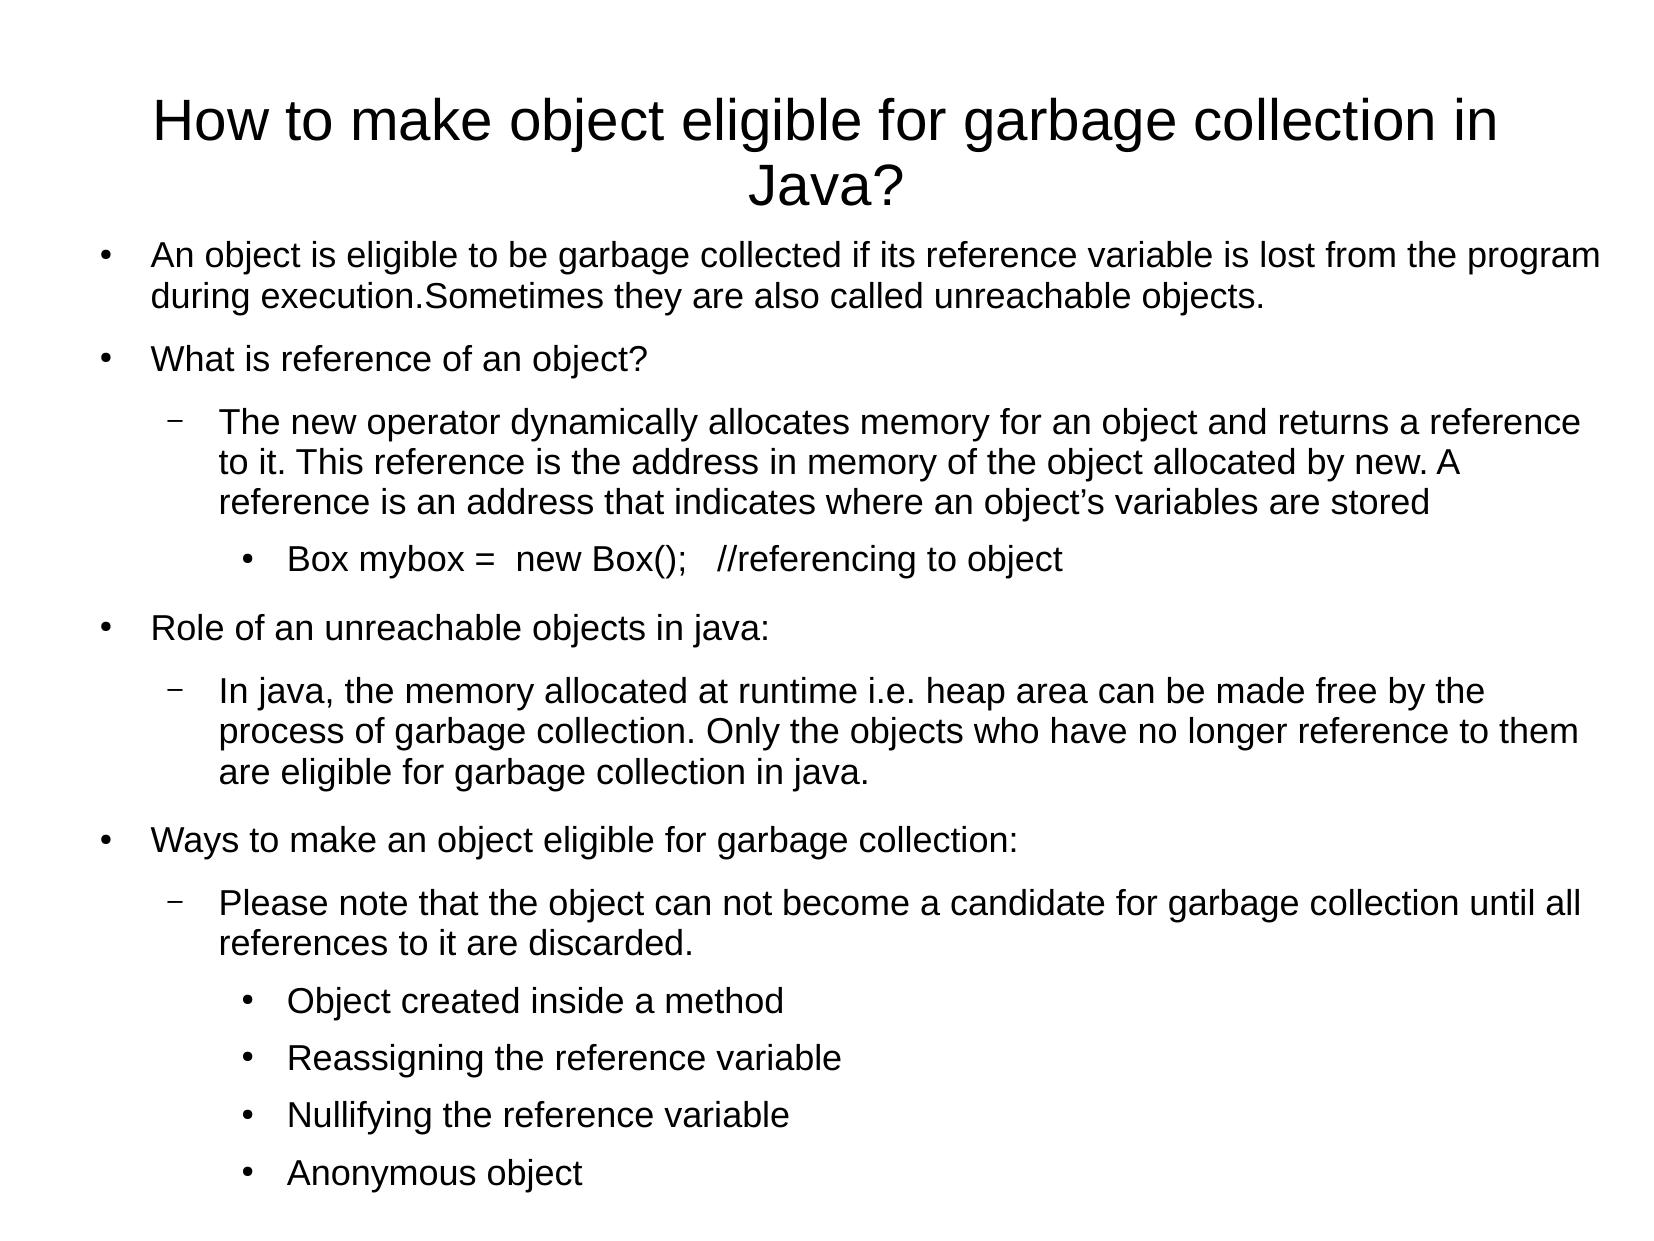

# How to make object eligible for garbage collection in Java?
An object is eligible to be garbage collected if its reference variable is lost from the program during execution.Sometimes they are also called unreachable objects.
What is reference of an object?
The new operator dynamically allocates memory for an object and returns a reference to it. This reference is the address in memory of the object allocated by new. A reference is an address that indicates where an object’s variables are stored
Box mybox = new Box(); //referencing to object
Role of an unreachable objects in java:
In java, the memory allocated at runtime i.e. heap area can be made free by the process of garbage collection. Only the objects who have no longer reference to them are eligible for garbage collection in java.
Ways to make an object eligible for garbage collection:
Please note that the object can not become a candidate for garbage collection until all references to it are discarded.
Object created inside a method
Reassigning the reference variable
Nullifying the reference variable
Anonymous object